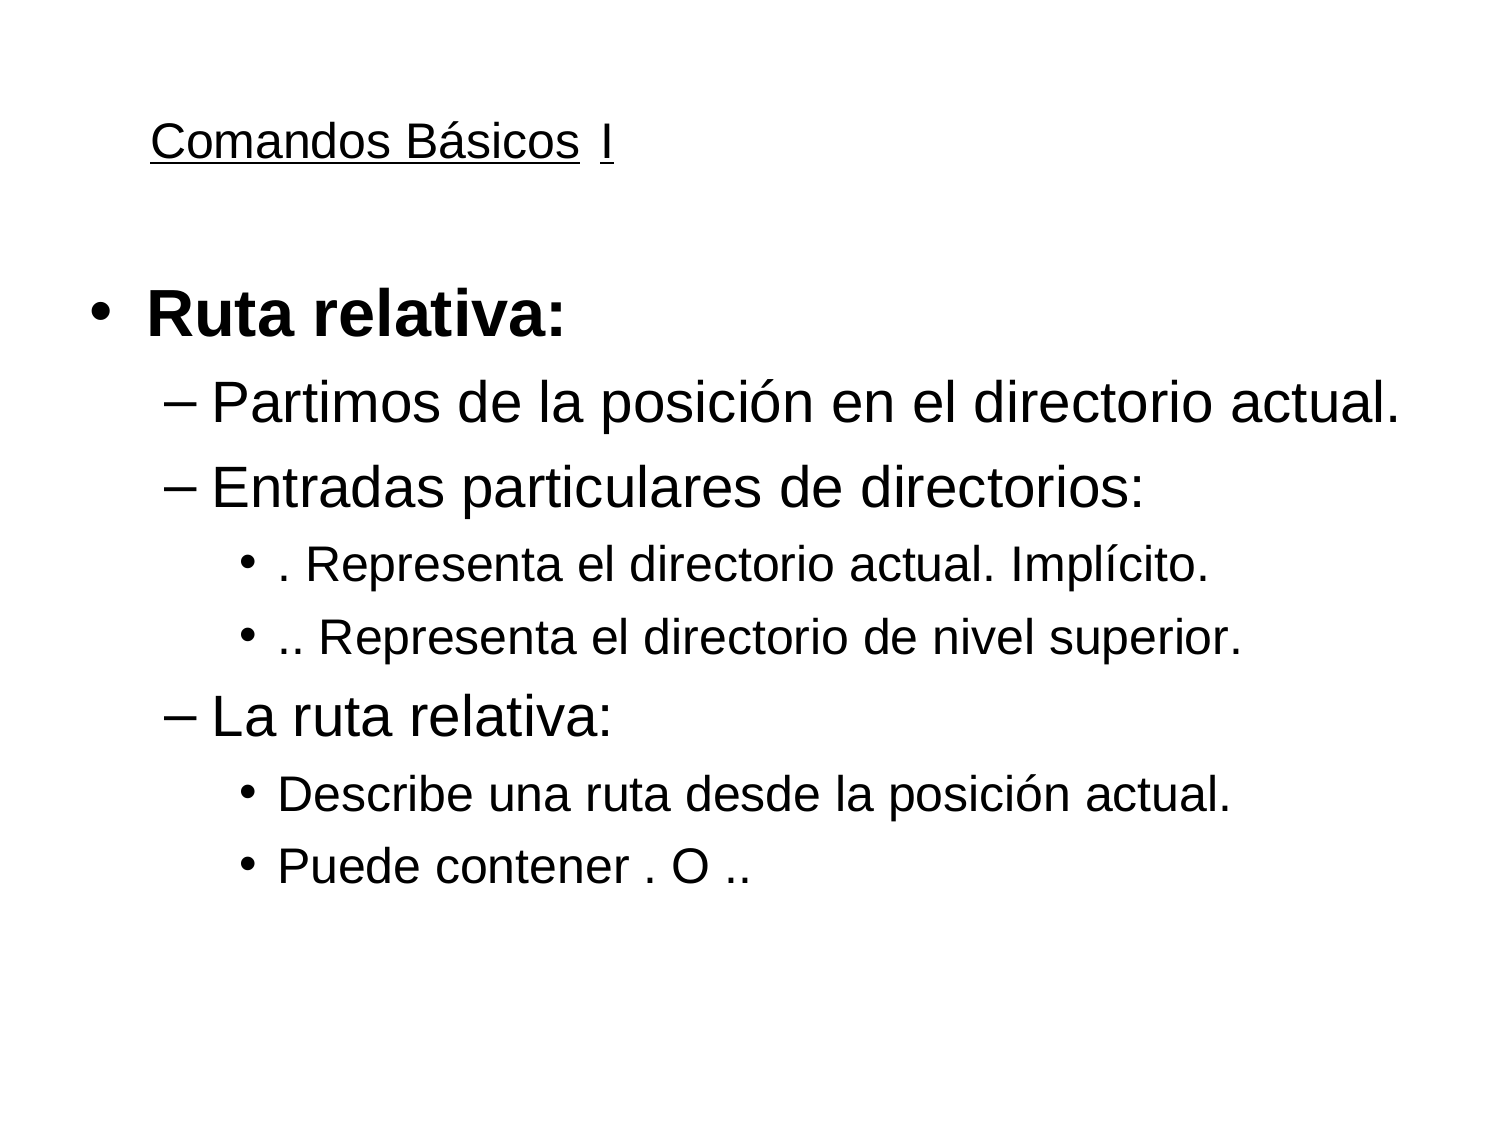

# Comandos Básicos	I
Ruta relativa:
Partimos de la posición en el directorio actual.
Entradas particulares de directorios:
. Representa el directorio actual. Implícito.
.. Representa el directorio de nivel superior.
La ruta relativa:
Describe una ruta desde la posición actual.
Puede contener . O ..